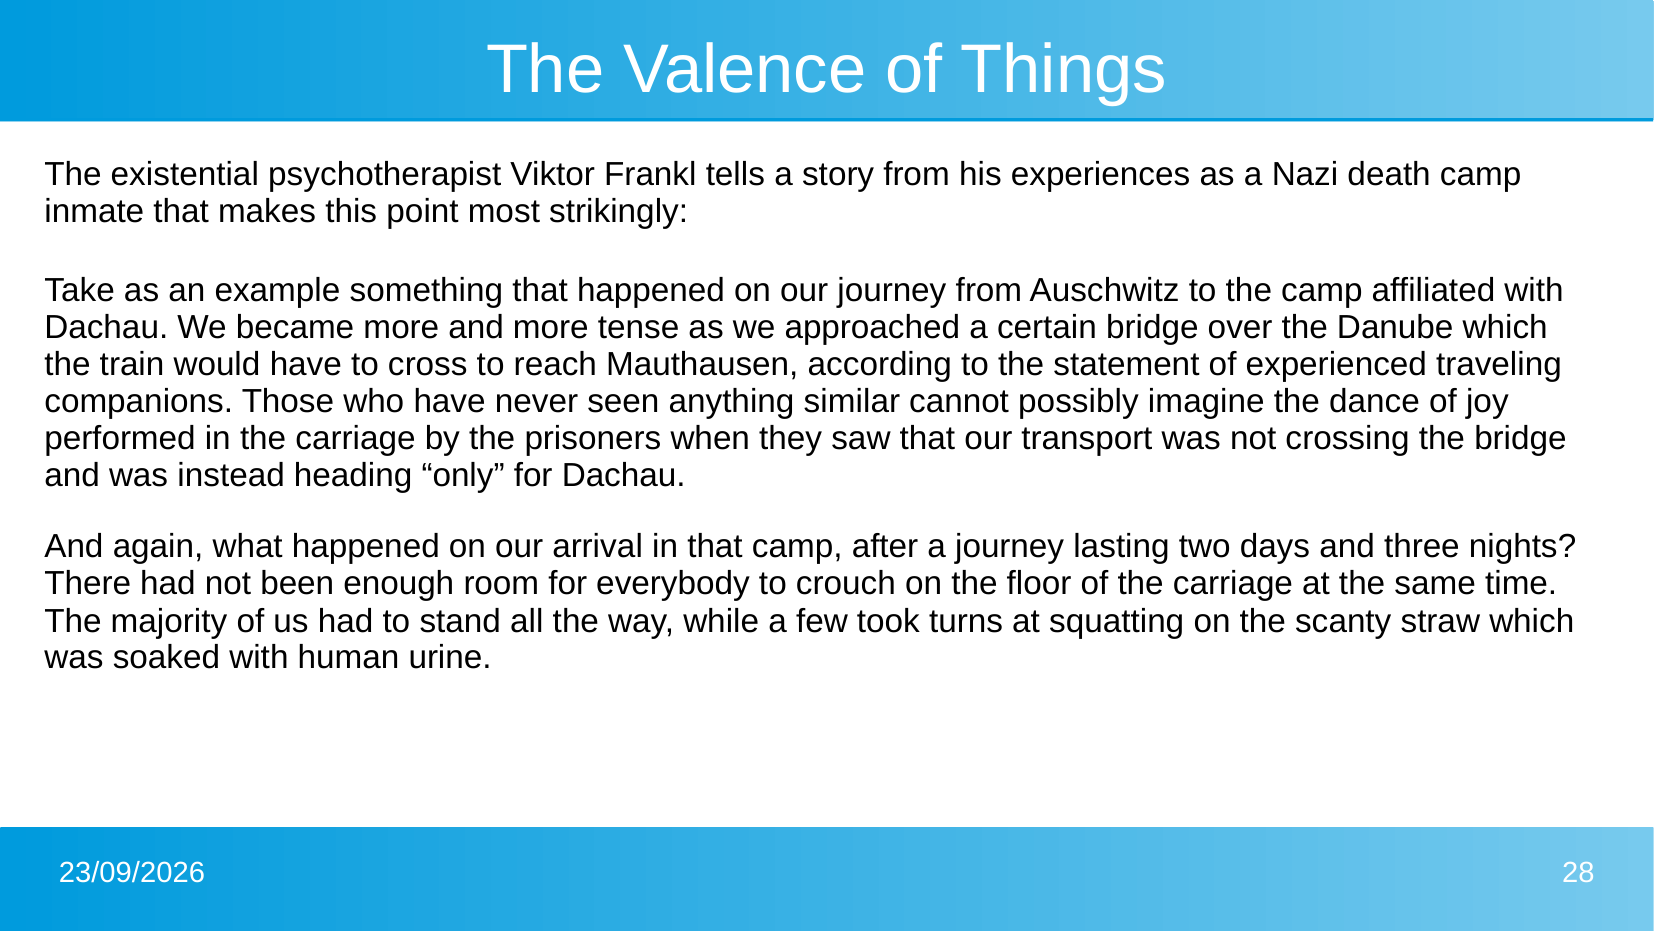

# The Valence of Things
The existential psychotherapist Viktor Frankl tells a story from his experiences as a Nazi death camp inmate that makes this point most strikingly:
Take as an example something that happened on our journey from Auschwitz to the camp affiliated with Dachau. We became more and more tense as we approached a certain bridge over the Danube which the train would have to cross to reach Mauthausen, according to the statement of experienced traveling companions. Those who have never seen anything similar cannot possibly imagine the dance of joy performed in the carriage by the prisoners when they saw that our transport was not crossing the bridge and was instead heading “only” for Dachau.
And again, what happened on our arrival in that camp, after a journey lasting two days and three nights? There had not been enough room for everybody to crouch on the floor of the carriage at the same time. The majority of us had to stand all the way, while a few took turns at squatting on the scanty straw which was soaked with human urine.
28